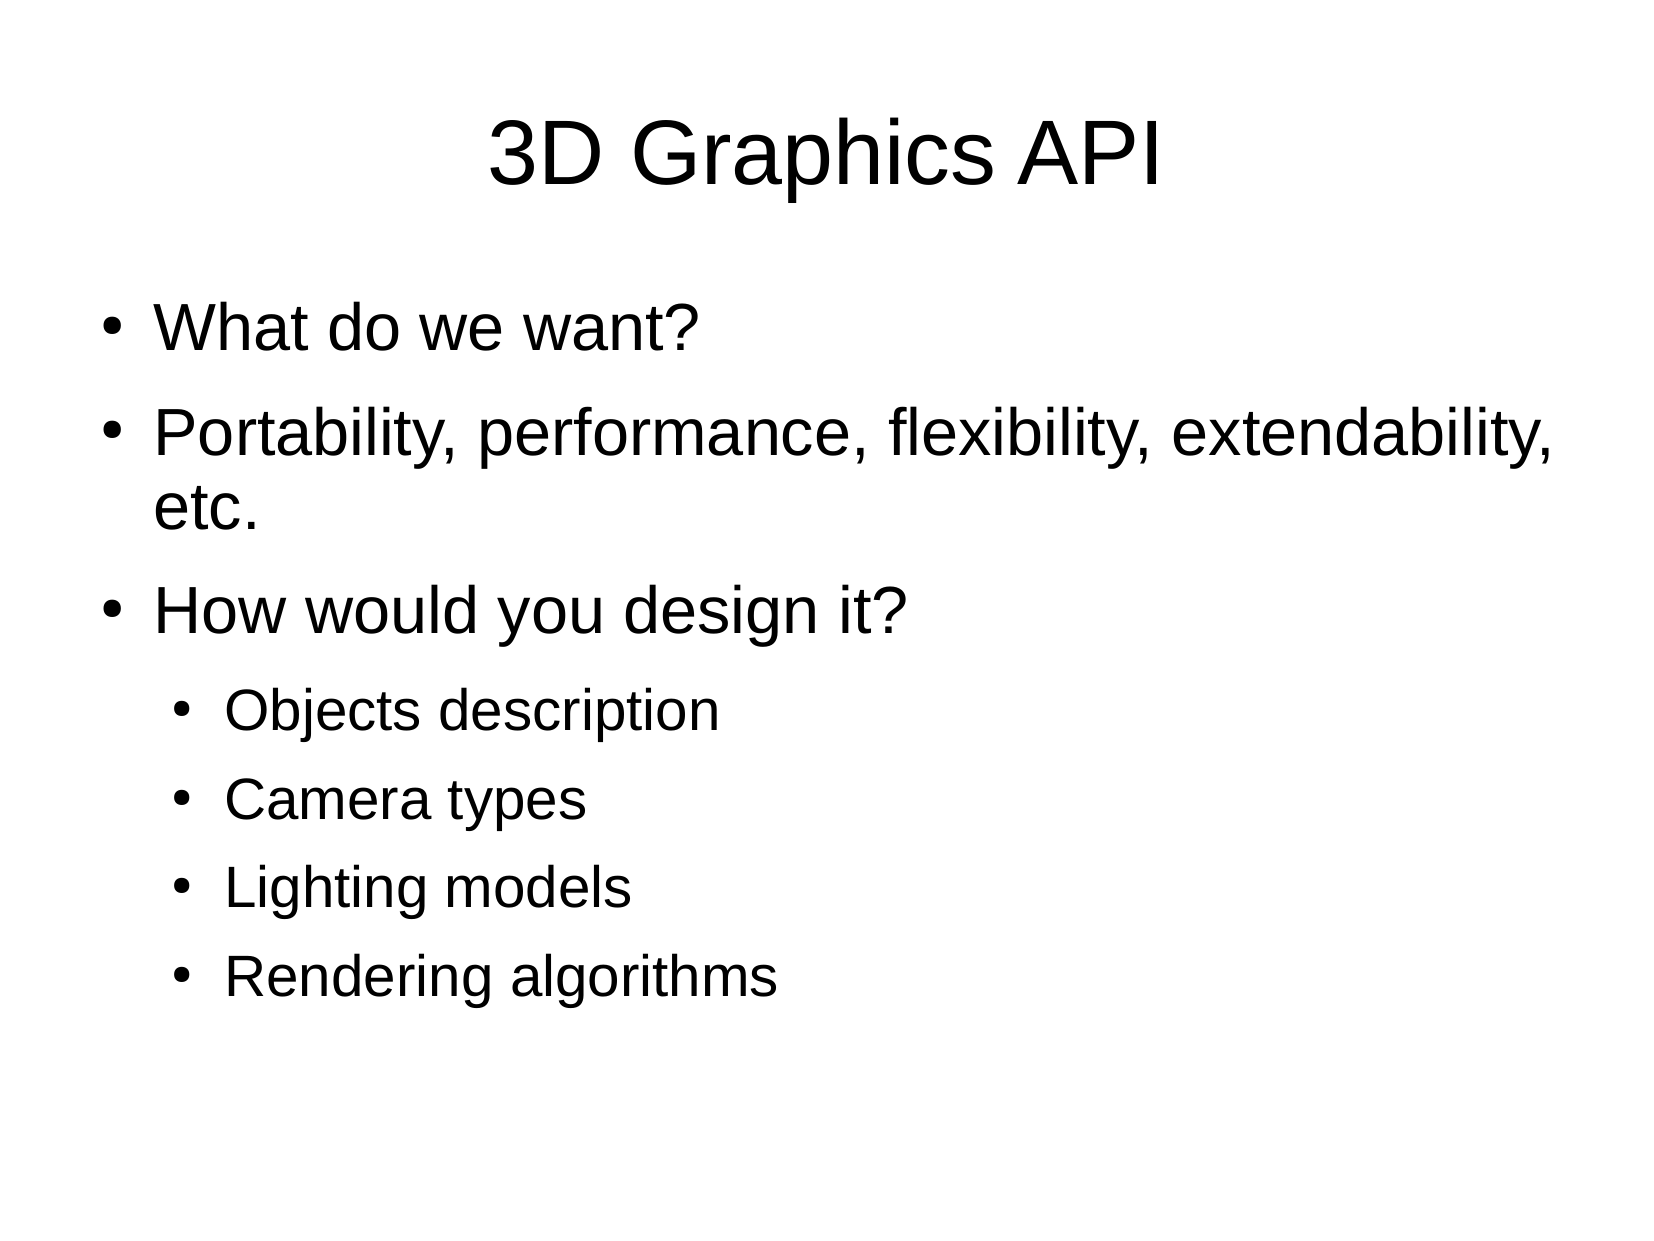

# 3D Graphics API
What do we want?
Portability, performance, flexibility, extendability, etc.
How would you design it?
Objects description
Camera types
Lighting models
Rendering algorithms